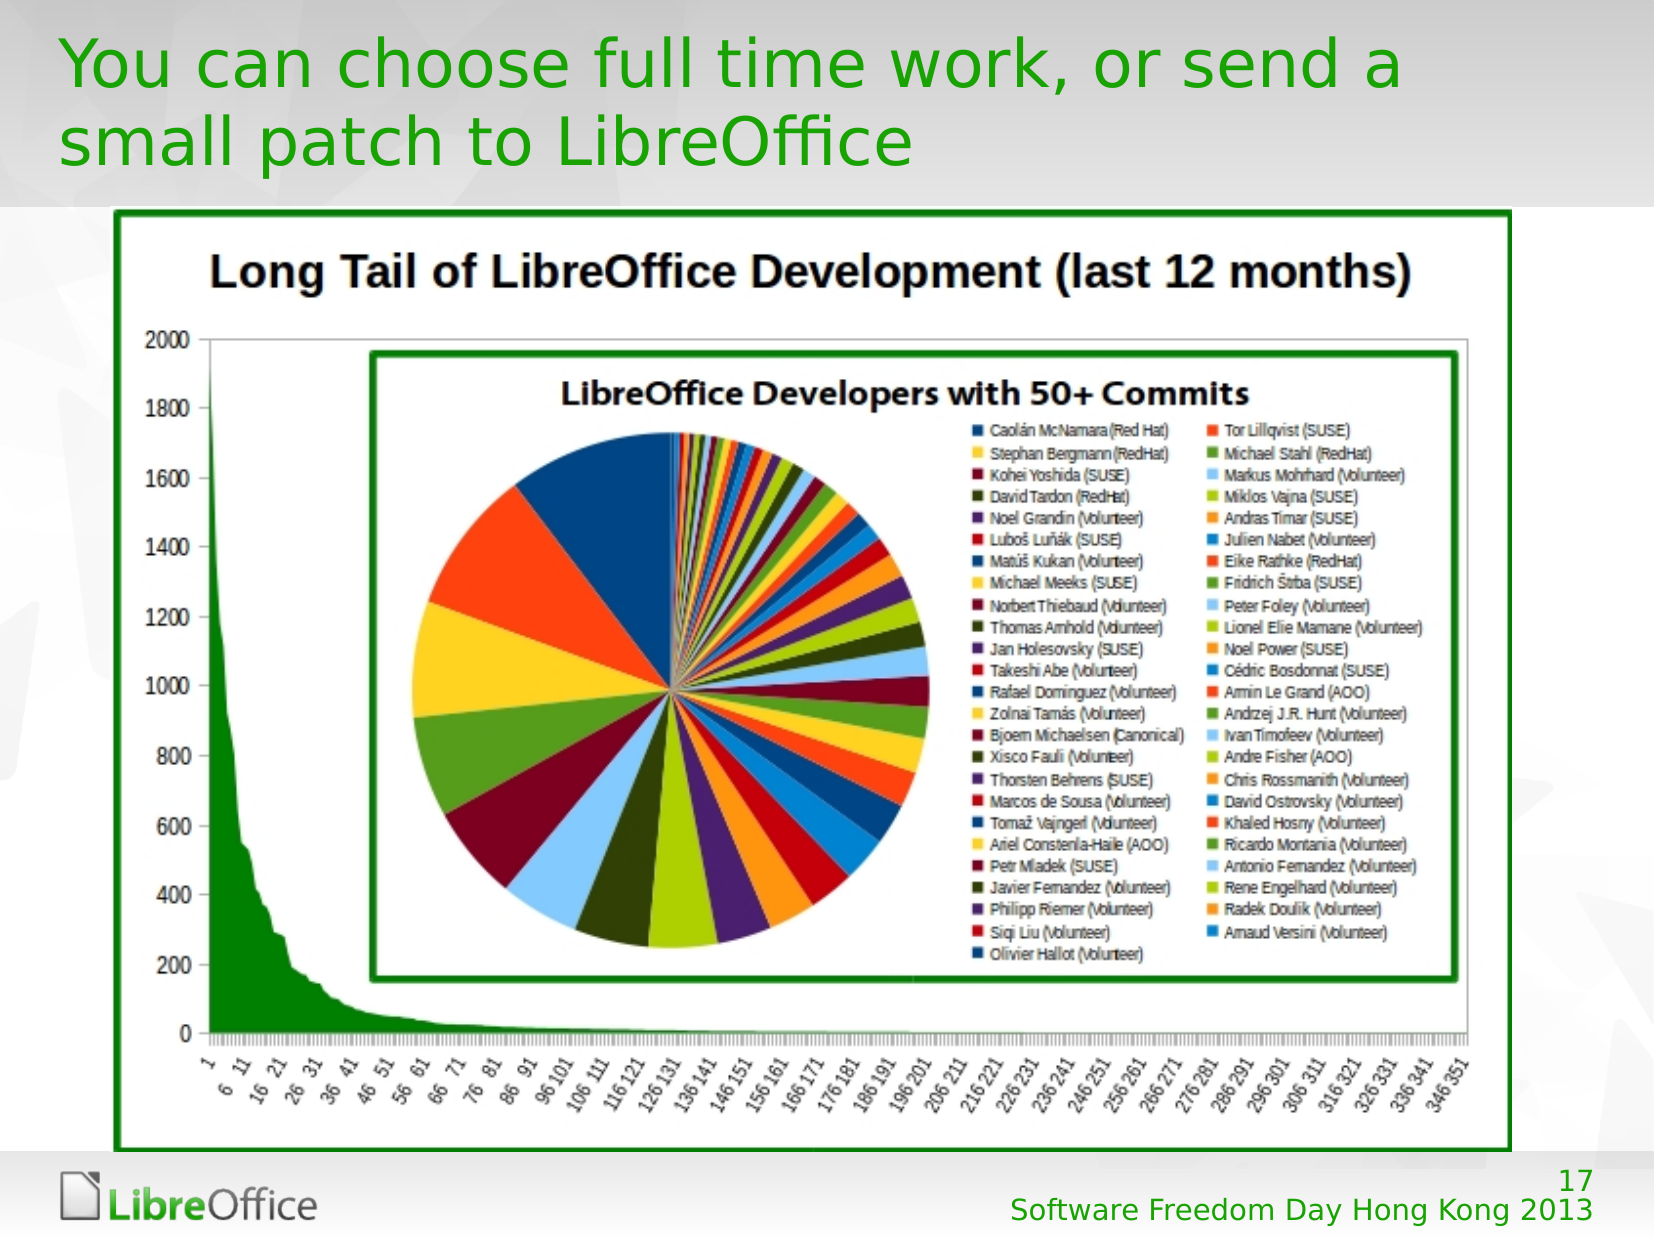

# You can choose full time work, or send a small patch to LibreOffice
17
Software Freedom Day Hong Kong 2013